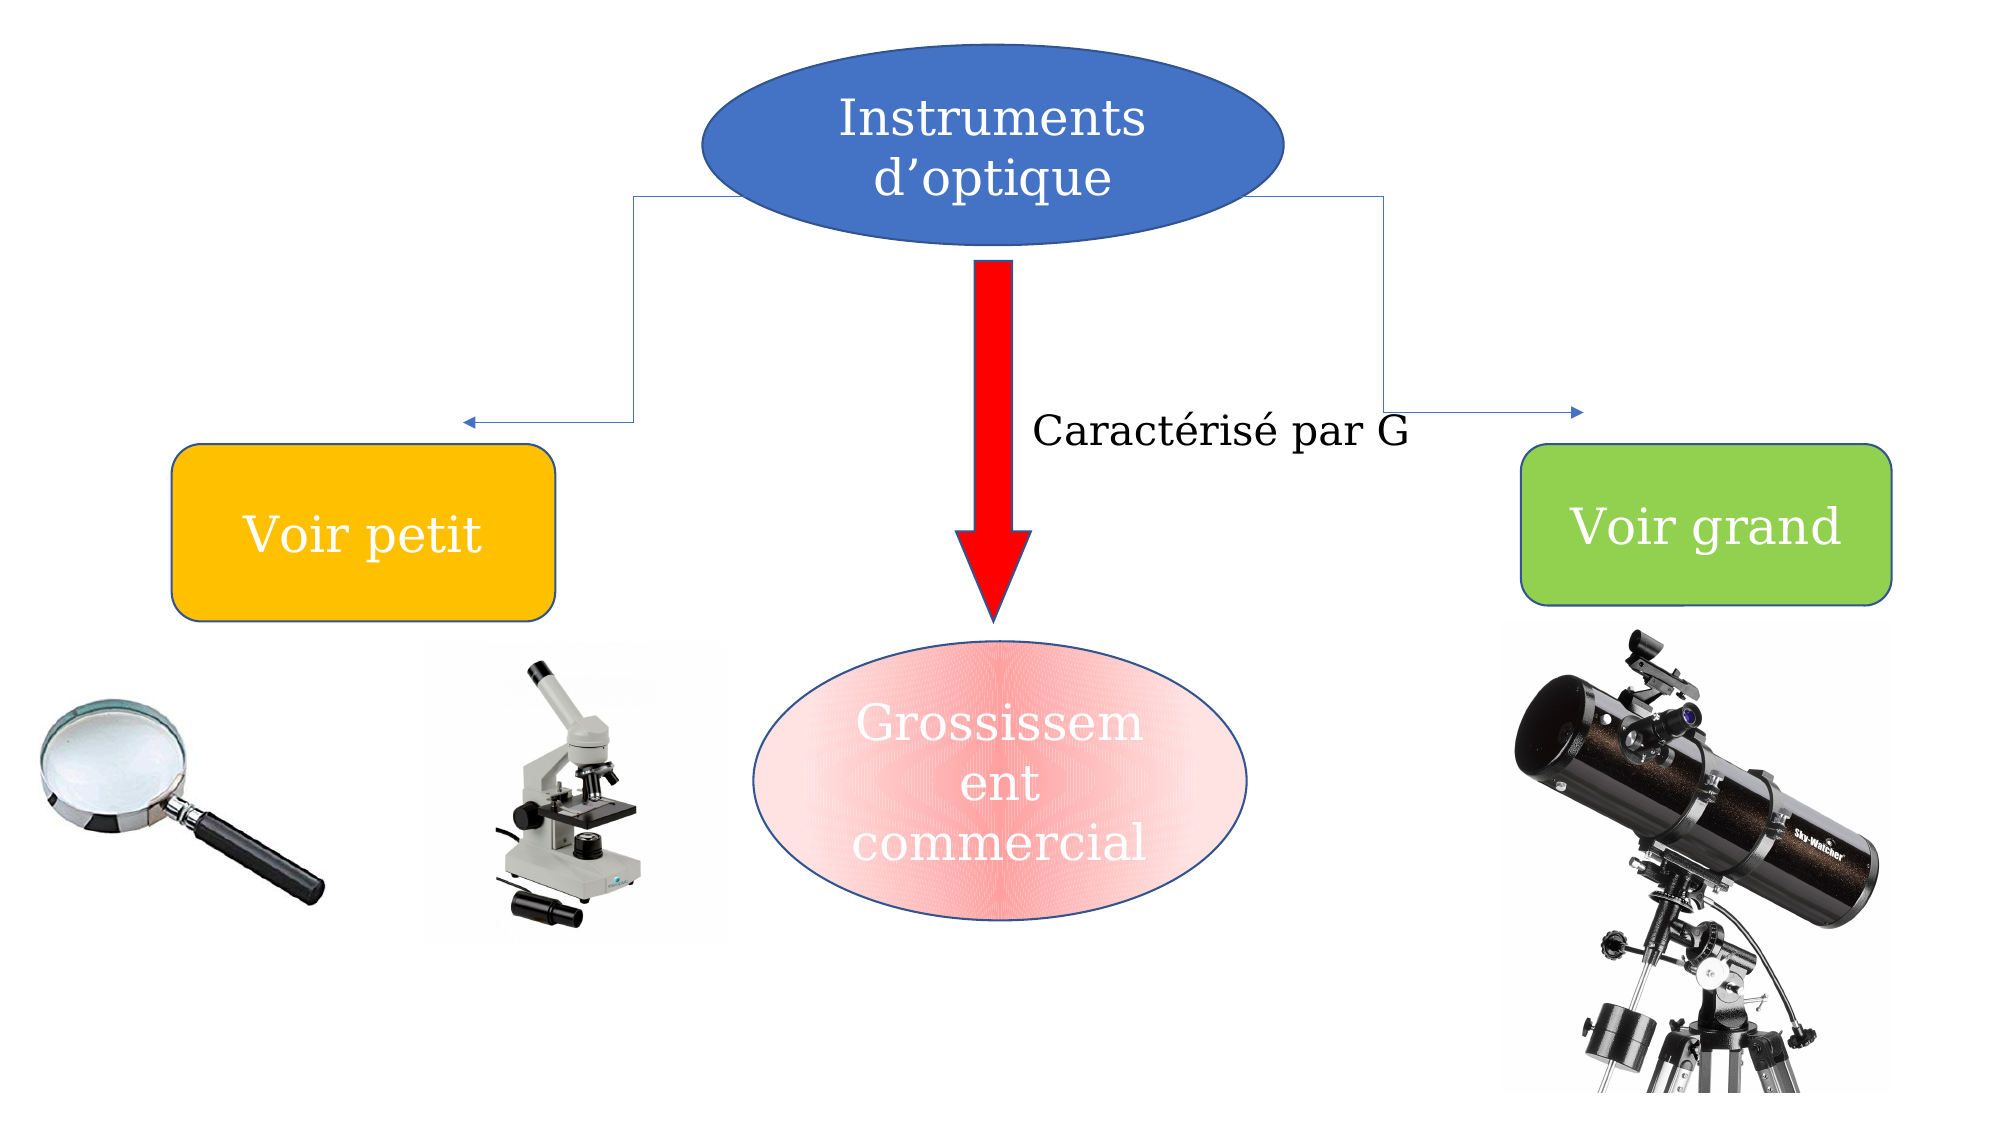

Instruments d’optique
Caractérisé par G
Voir petit
Voir grand
Grossissement commercial